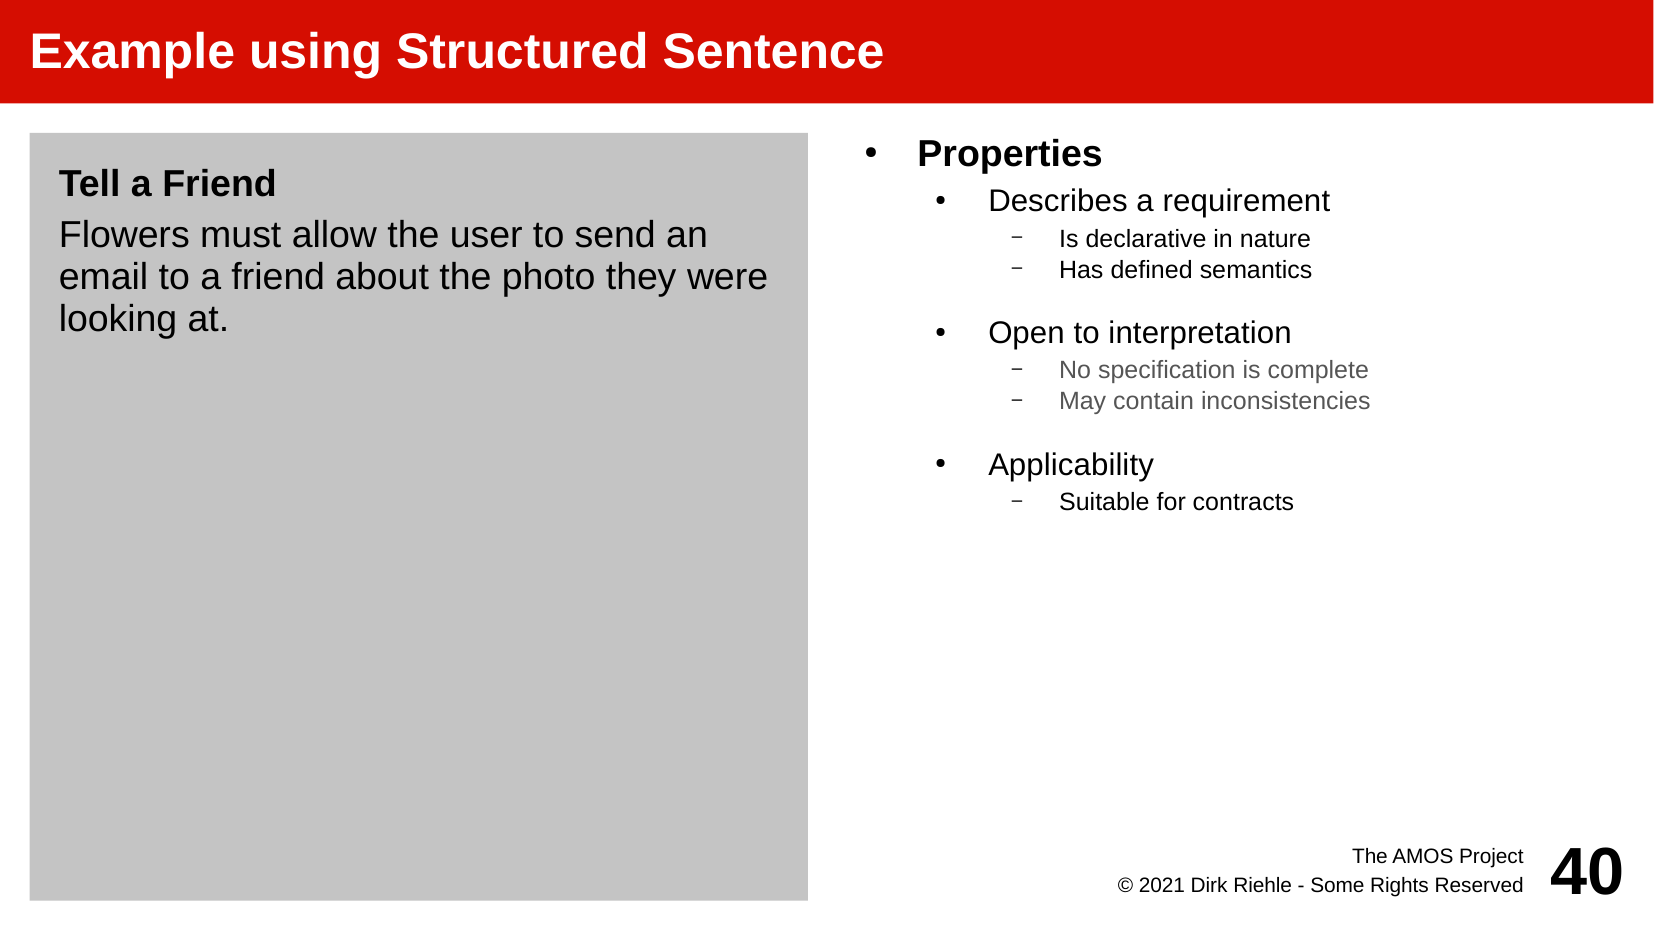

# Example using Structured Sentence
Tell a Friend
Flowers must allow the user to send an email to a friend about the photo they were looking at.
Properties
Describes a requirement
Is declarative in nature
Has defined semantics
Open to interpretation
No specification is complete
May contain inconsistencies
Applicability
Suitable for contracts
The AMOS Project
40
© 2021 Dirk Riehle - Some Rights Reserved